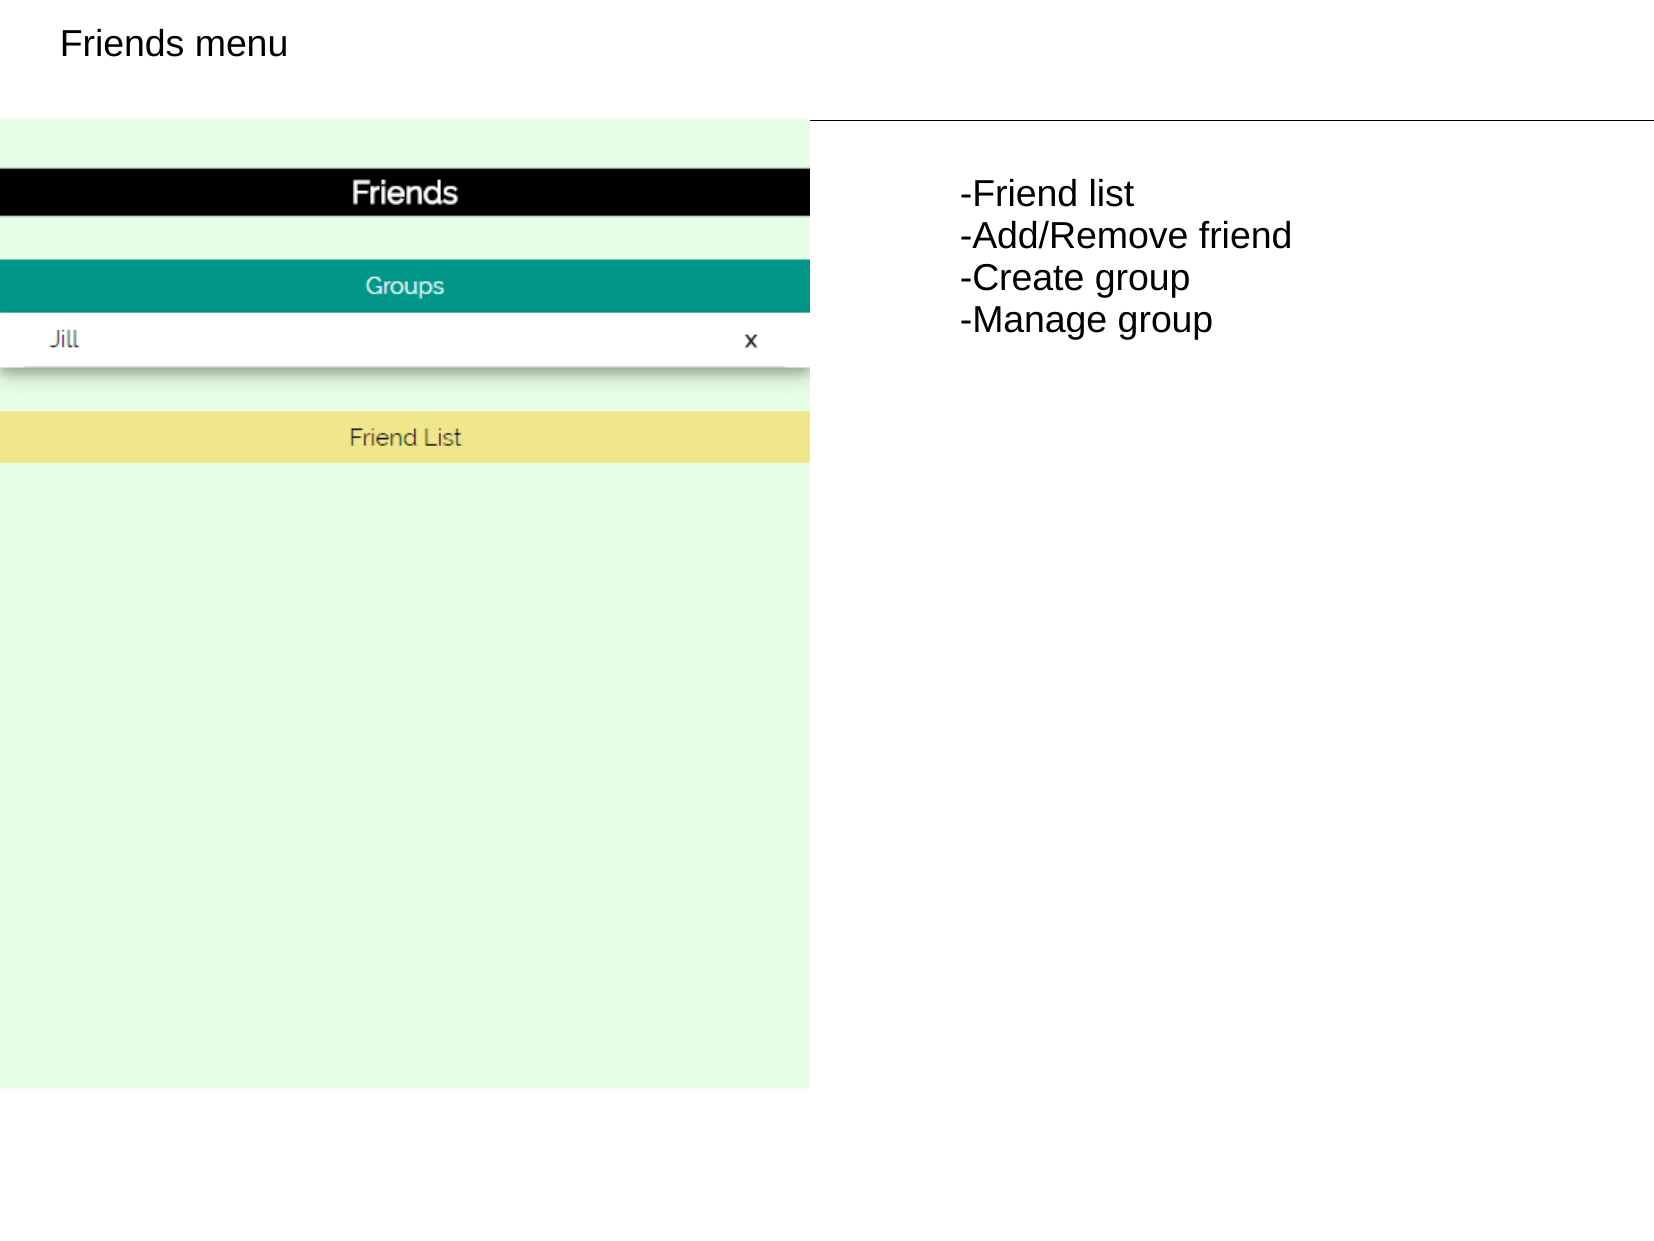

Friends menu
-Friend list
-Add/Remove friend
-Create group
-Manage group